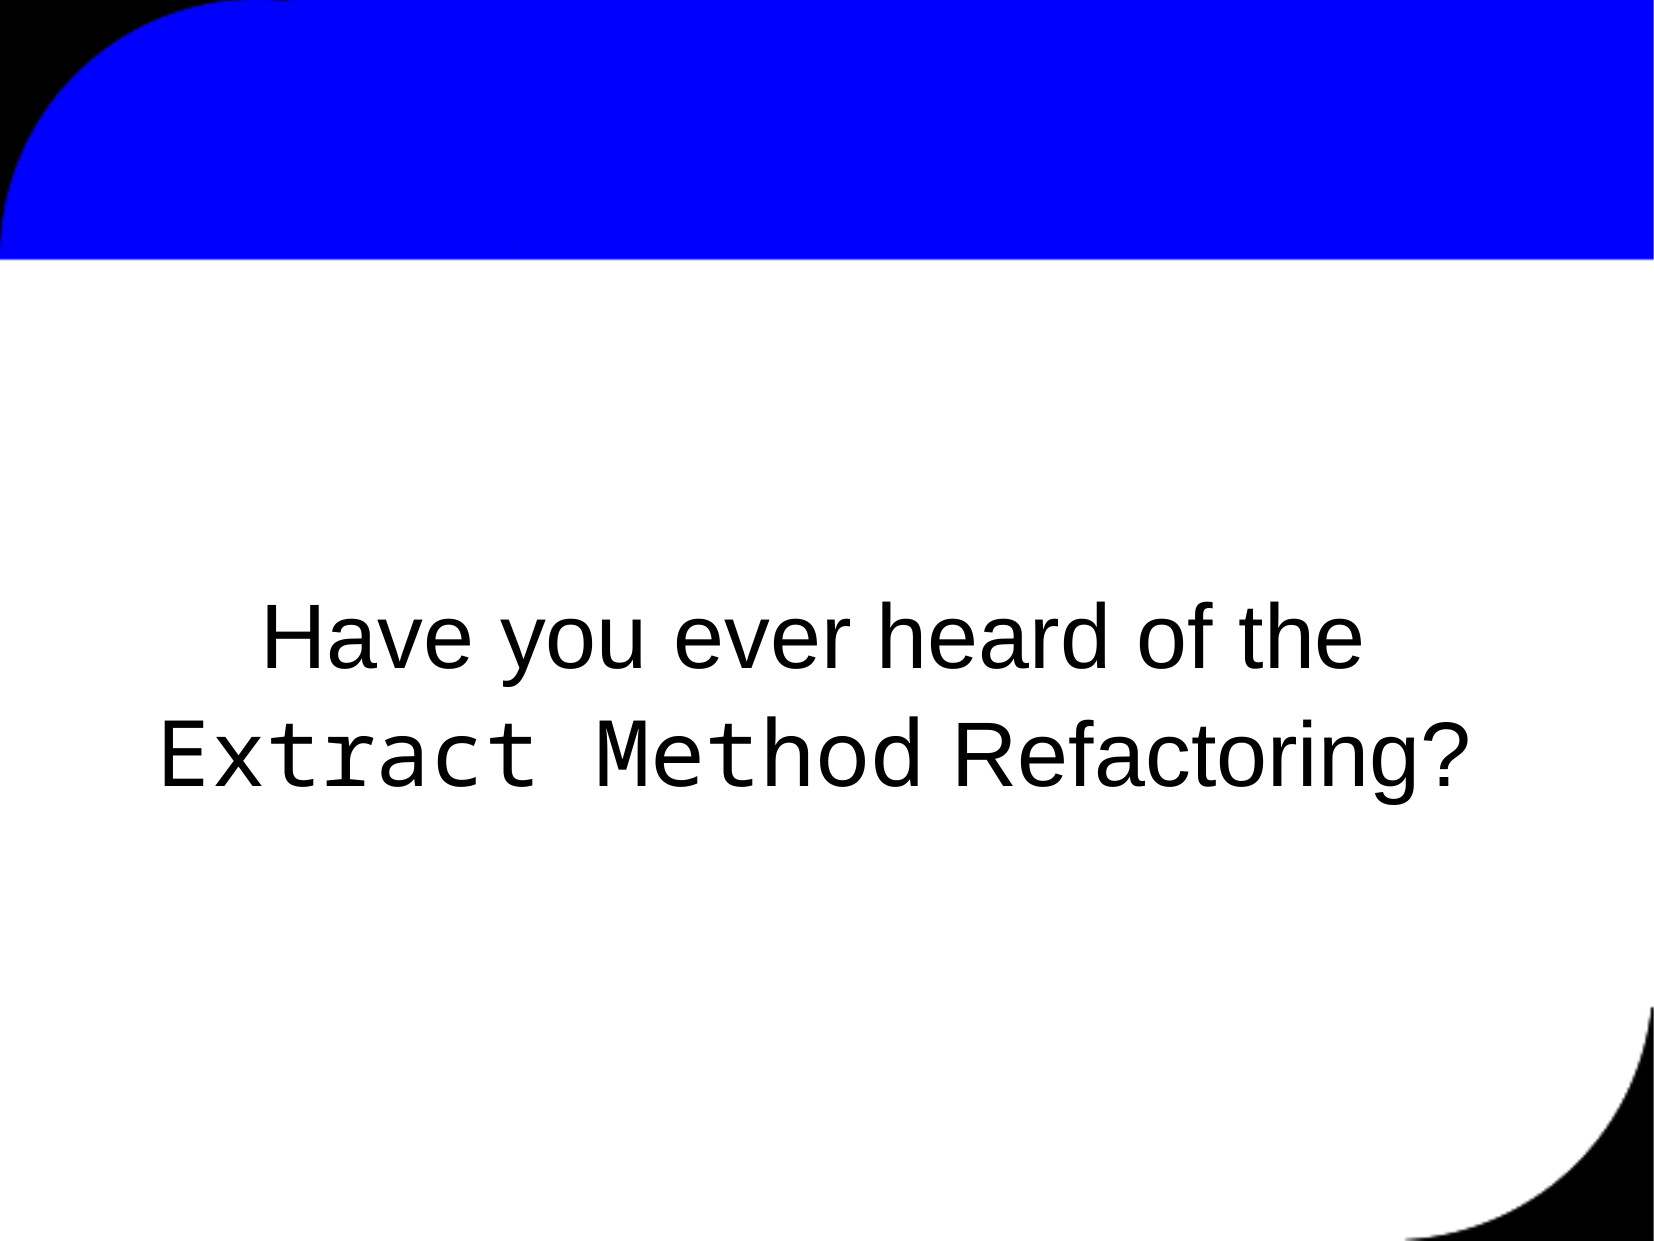

# Have you ever heard of the
Extract Method Refactoring?